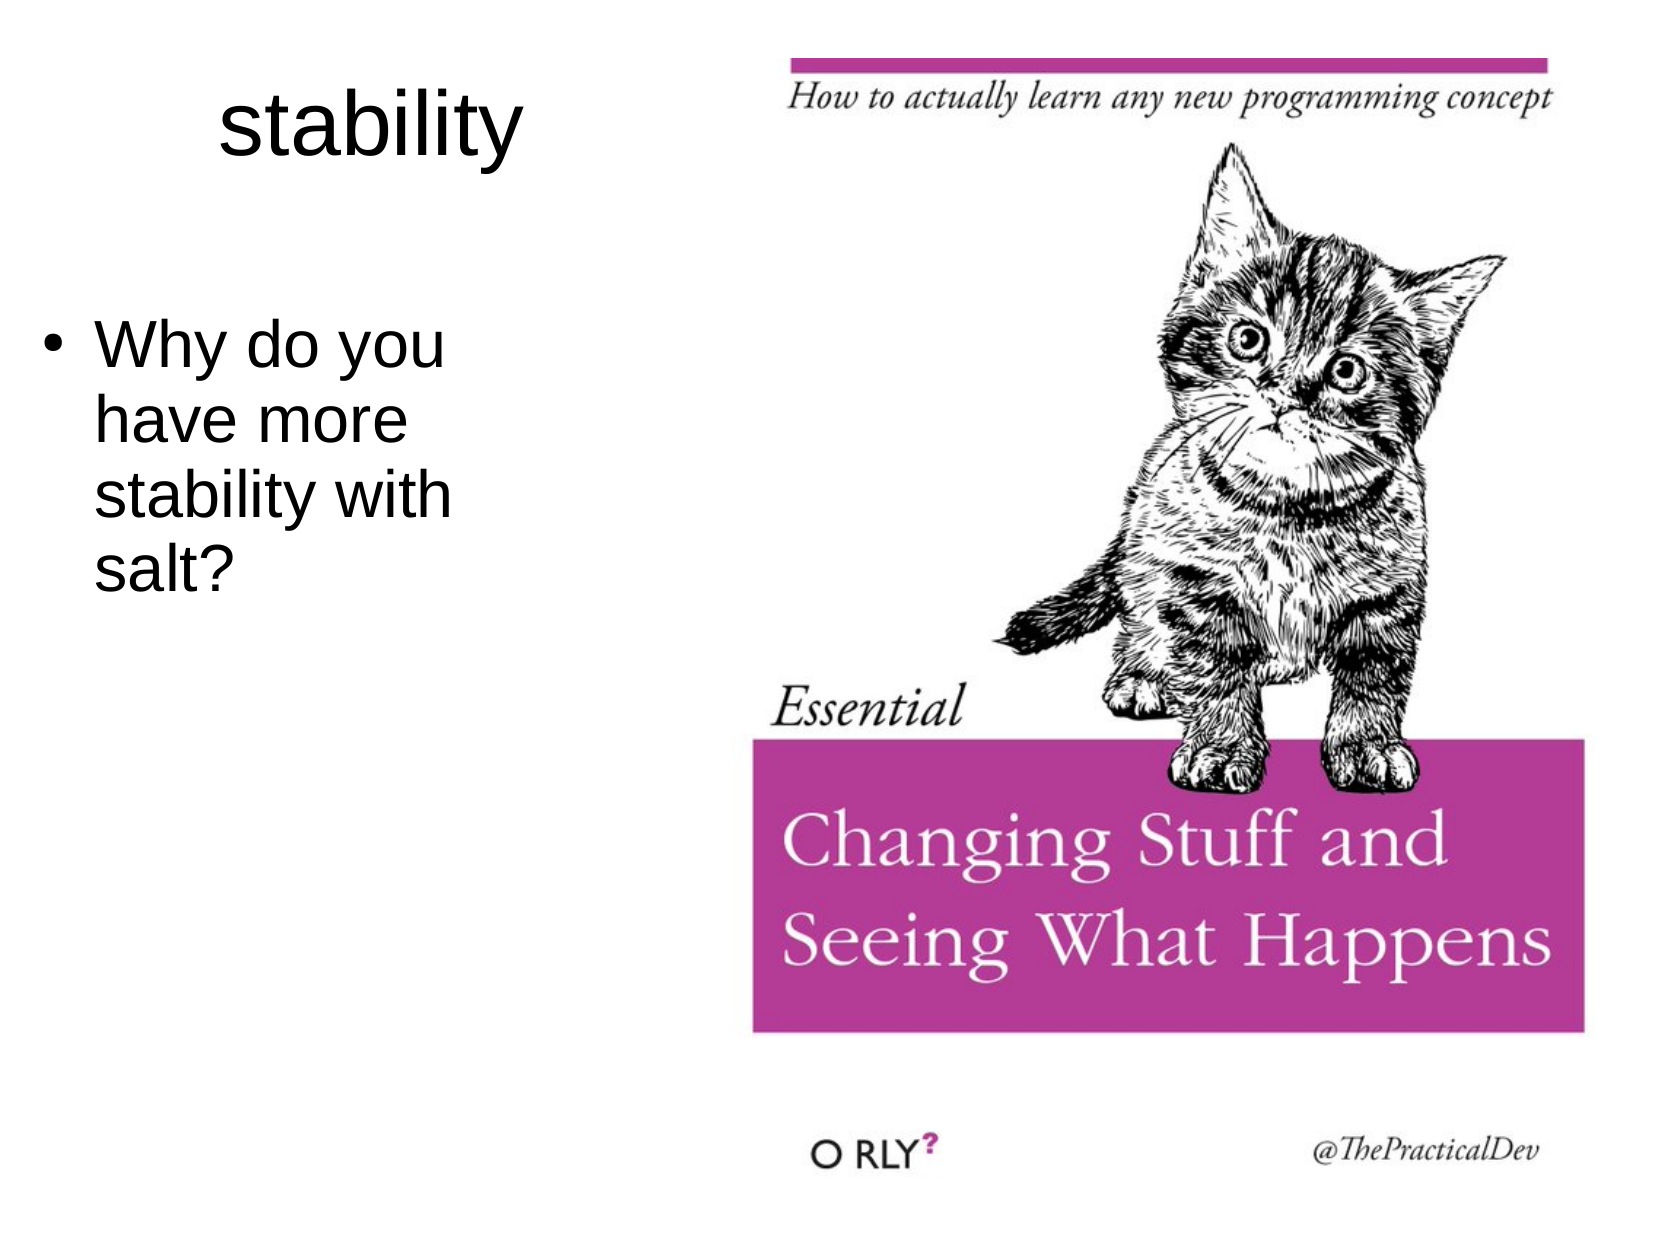

# stability
Why do you have more stability with salt?